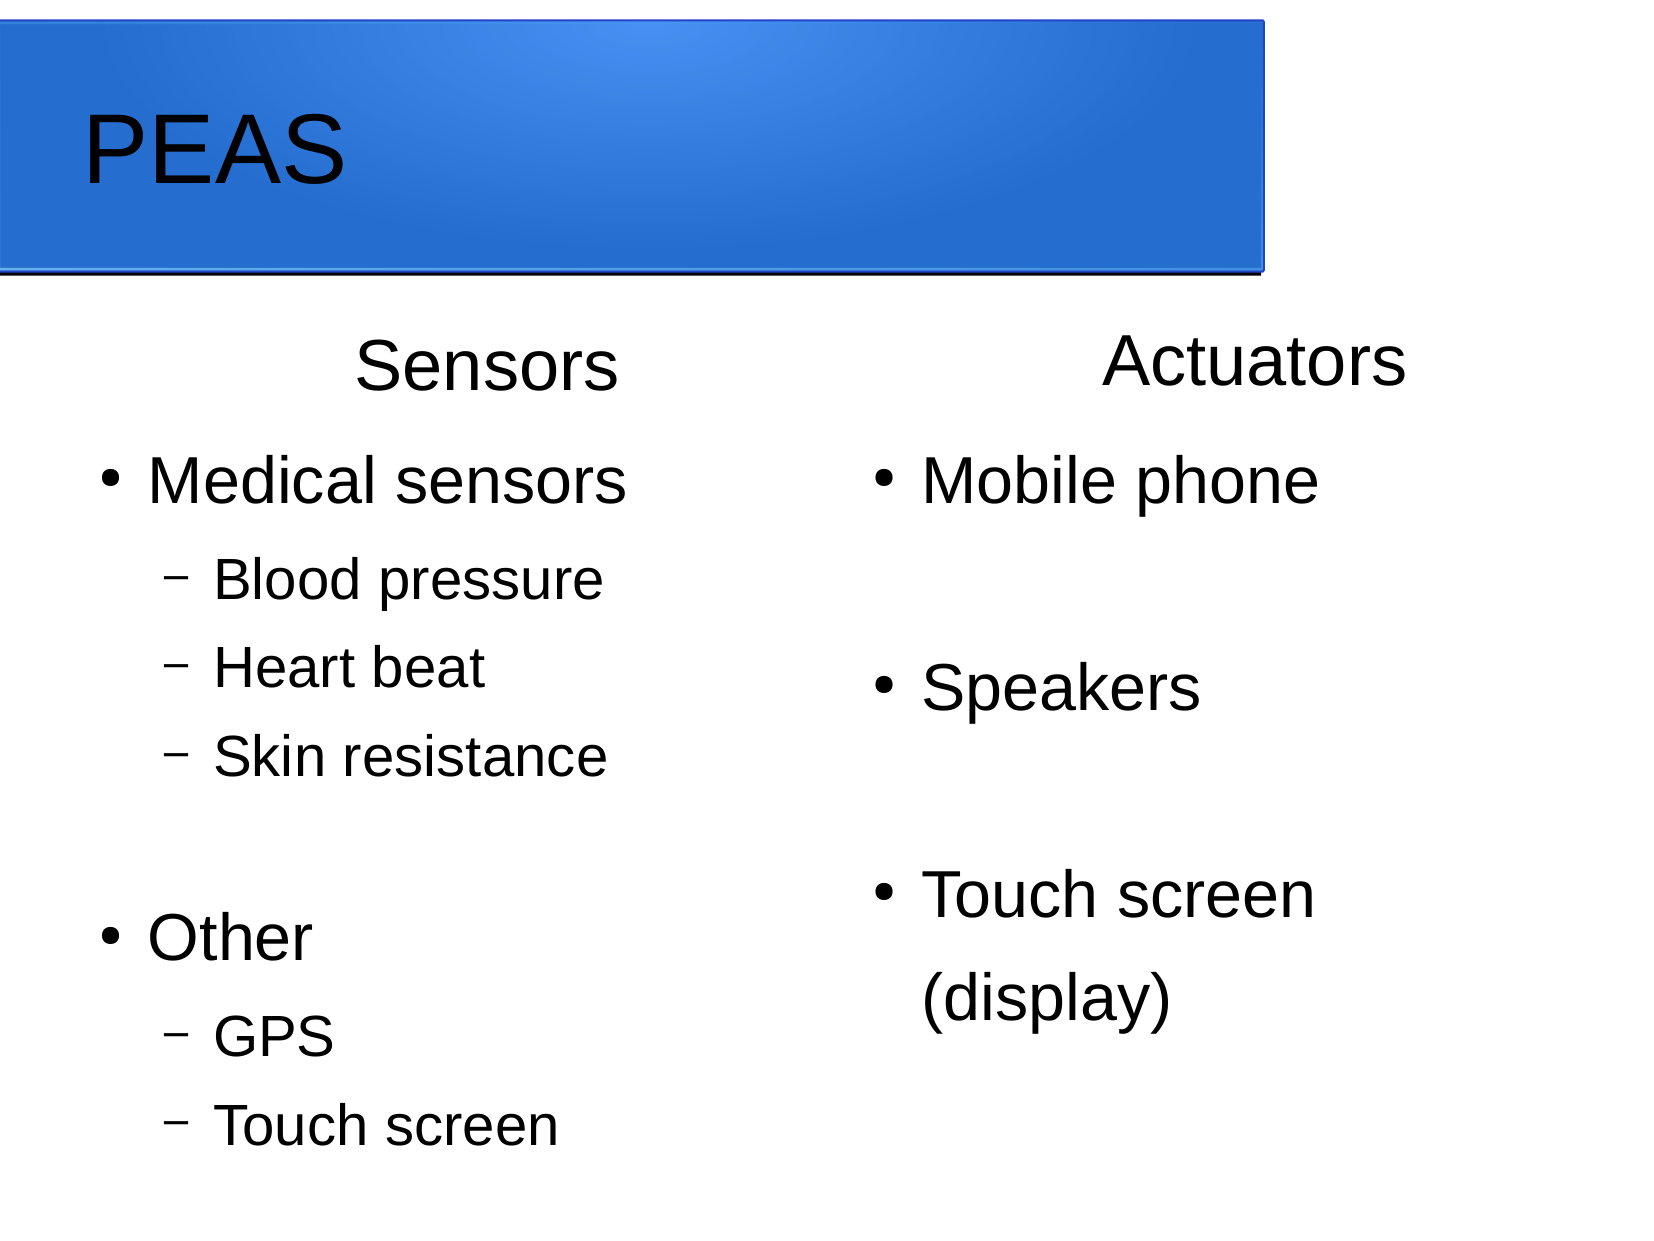

# PEAS
Actuators
Sensors
Medical sensors
Blood pressure
Heart beat
Skin resistance
Other
GPS
Touch screen
Mobile phone
Speakers
Touch screen
(display)